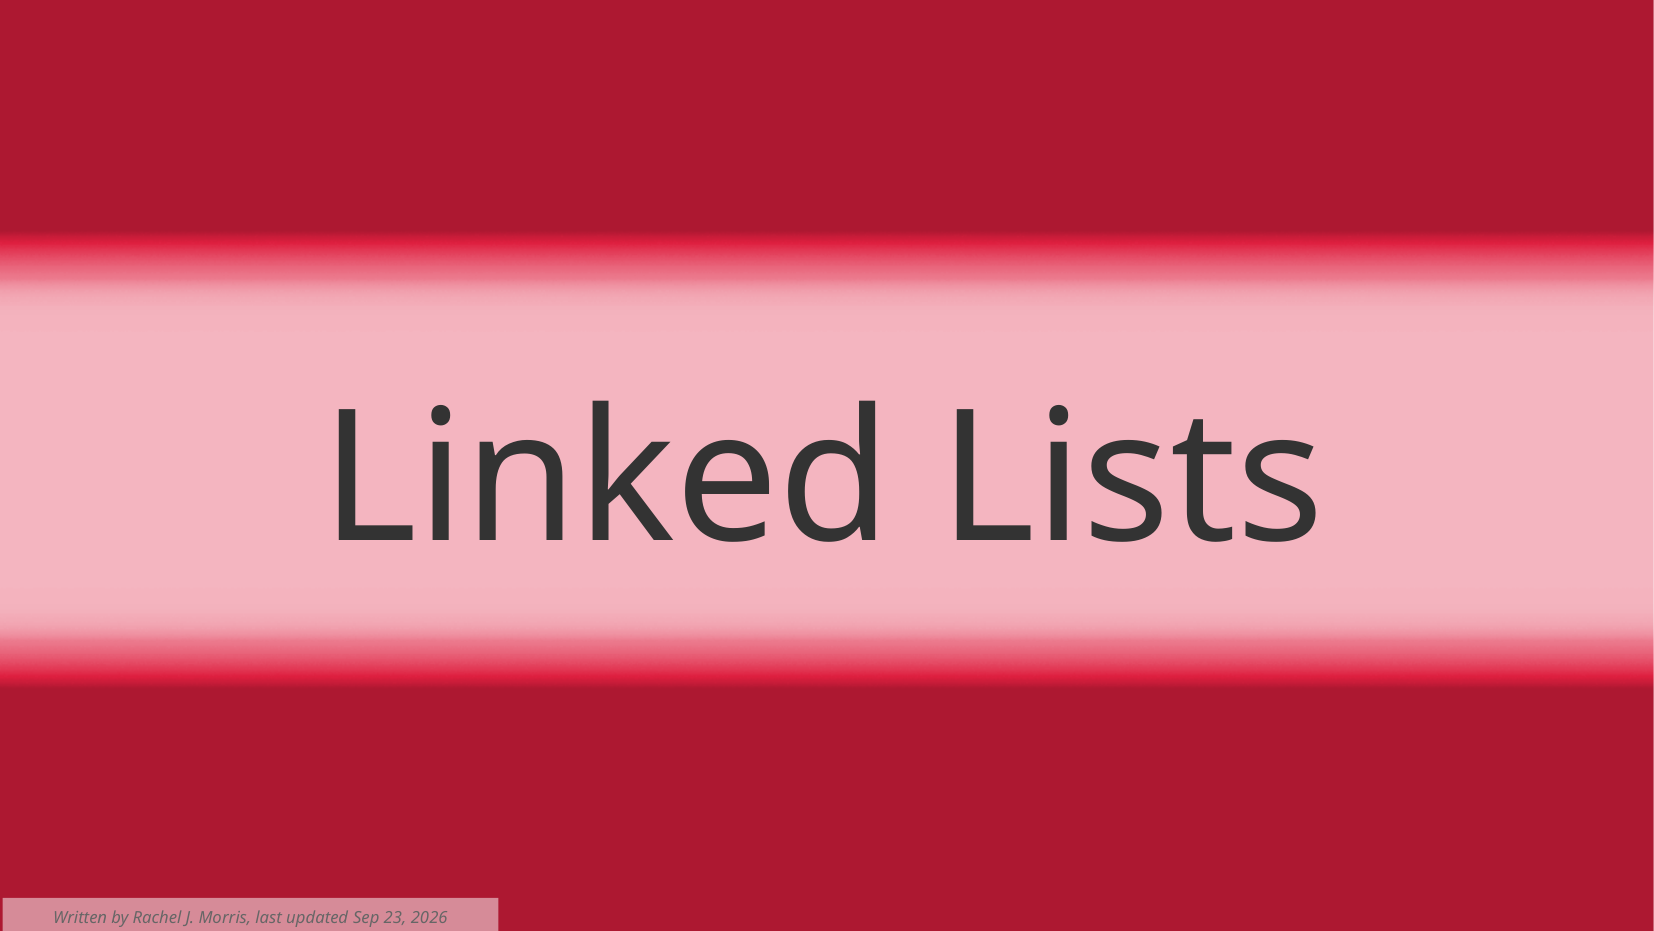

# Linked Lists
Written by Rachel J. Morris, last updated